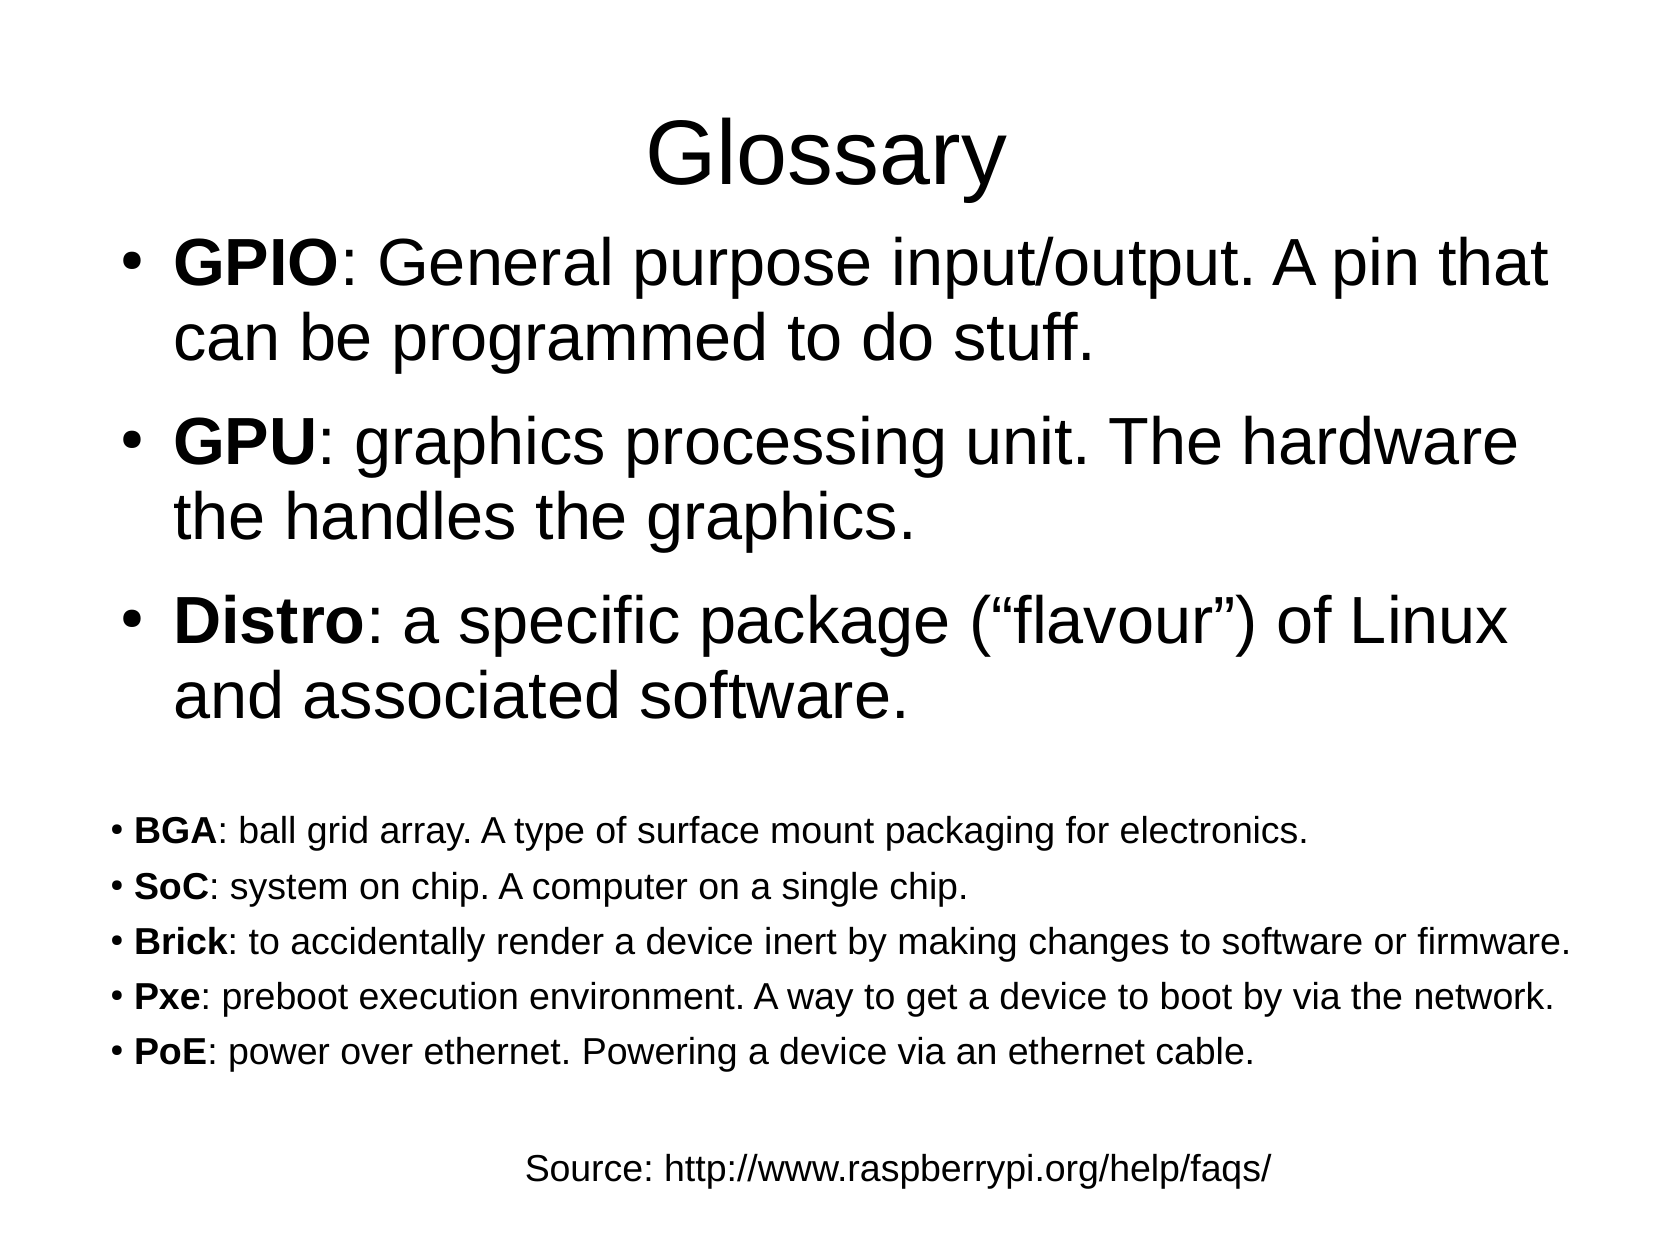

# Glossary
GPIO: General purpose input/output. A pin that can be programmed to do stuff.
GPU: graphics processing unit. The hardware the handles the graphics.
Distro: a specific package (“flavour”) of Linux and associated software.
BGA: ball grid array. A type of surface mount packaging for electronics.
SoC: system on chip. A computer on a single chip.
Brick: to accidentally render a device inert by making changes to software or firmware.
Pxe: preboot execution environment. A way to get a device to boot by via the network.
PoE: power over ethernet. Powering a device via an ethernet cable.
Source: http://www.raspberrypi.org/help/faqs/